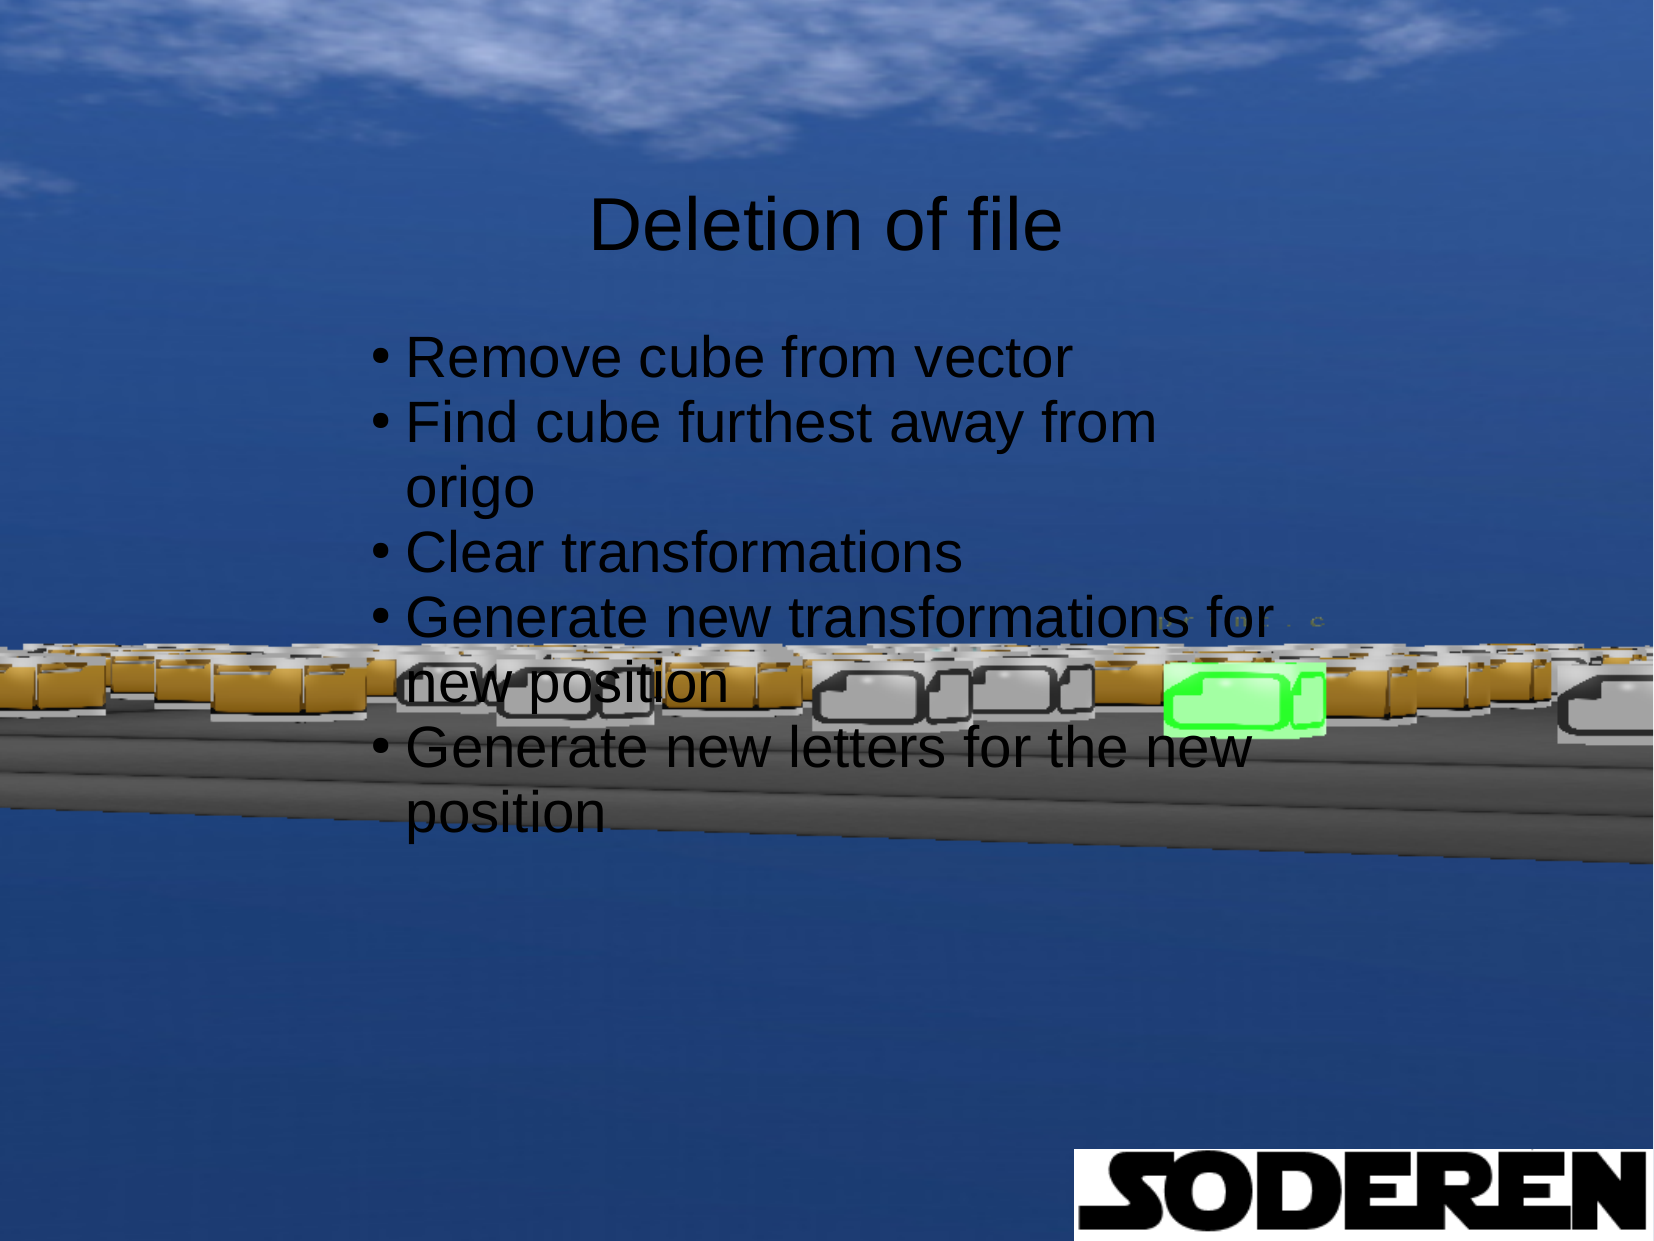

Deletion of file
Remove cube from vector
Find cube furthest away from origo
Clear transformations
Generate new transformations for new position
Generate new letters for the new position